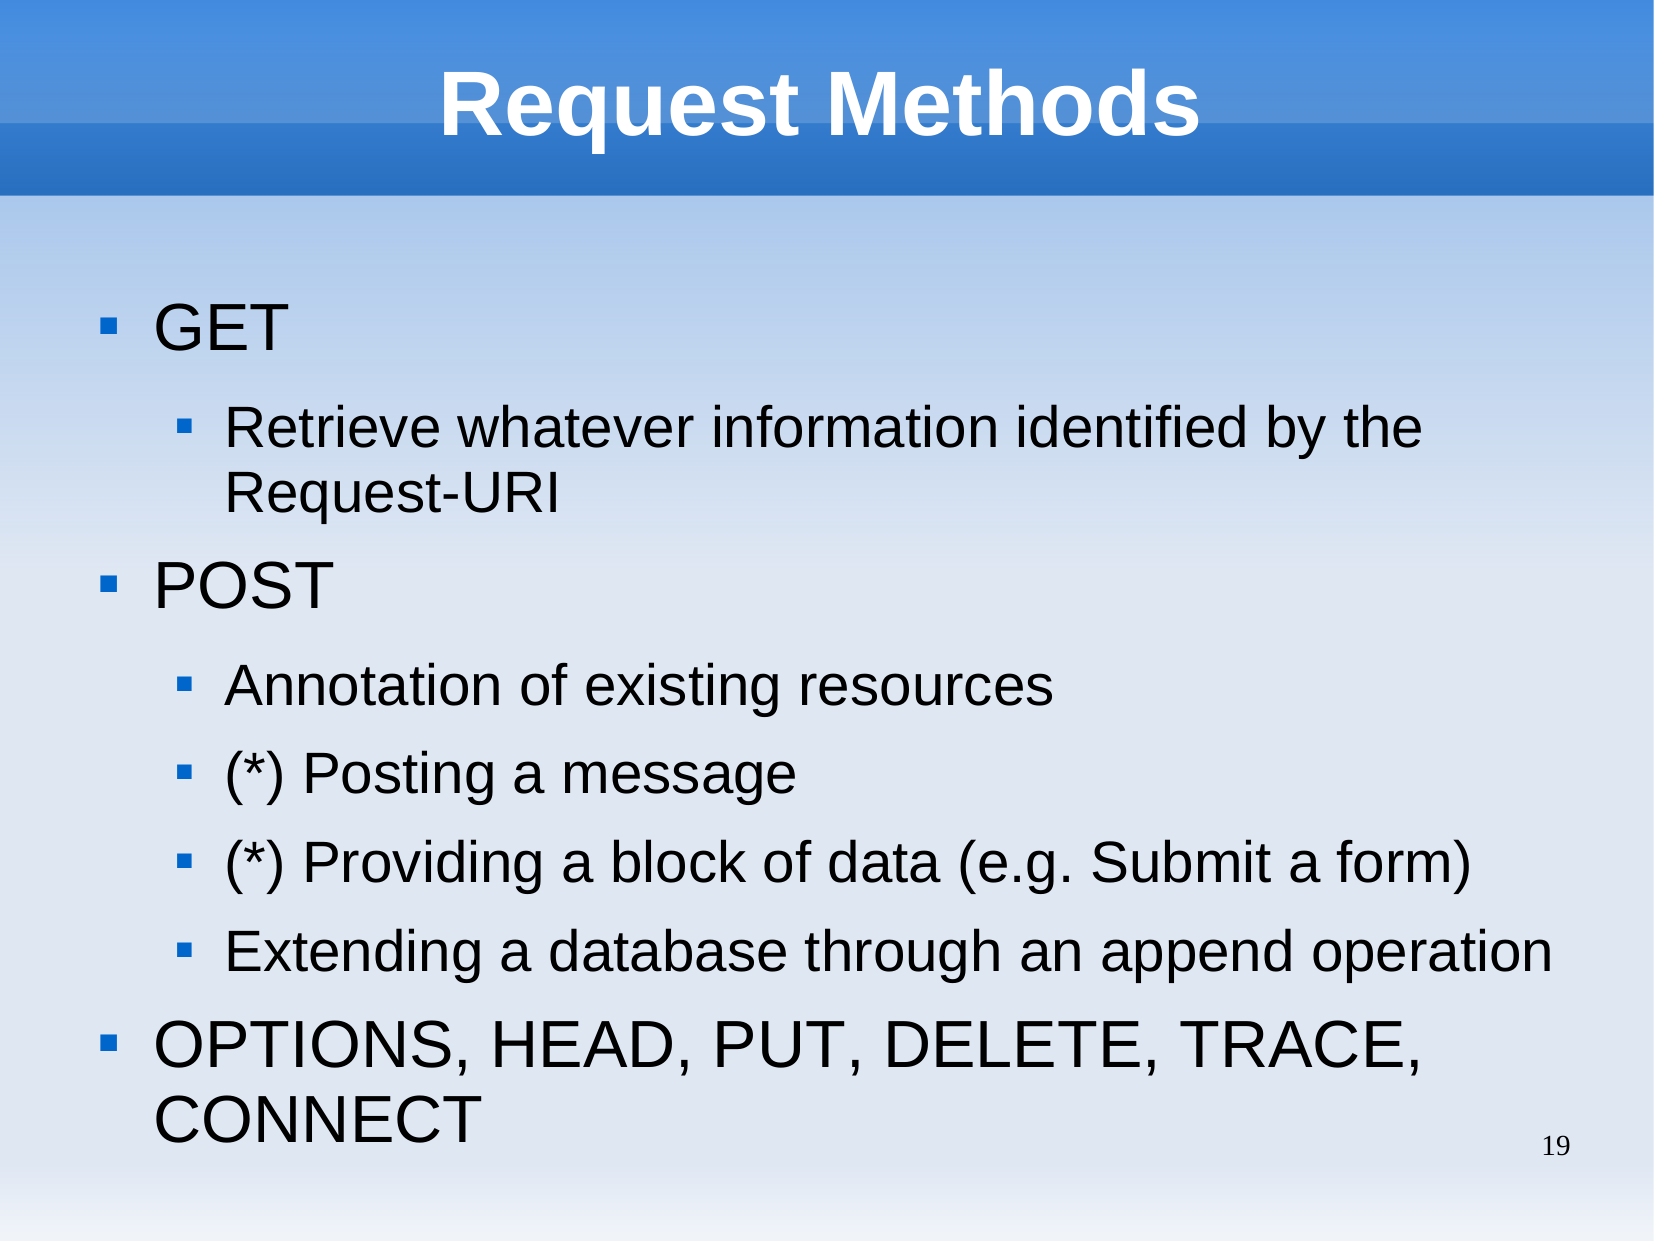

# Request Methods
GET
Retrieve whatever information identified by the Request-URI
POST
Annotation of existing resources
(*) Posting a message
(*) Providing a block of data (e.g. Submit a form)
Extending a database through an append operation
OPTIONS, HEAD, PUT, DELETE, TRACE, CONNECT
19